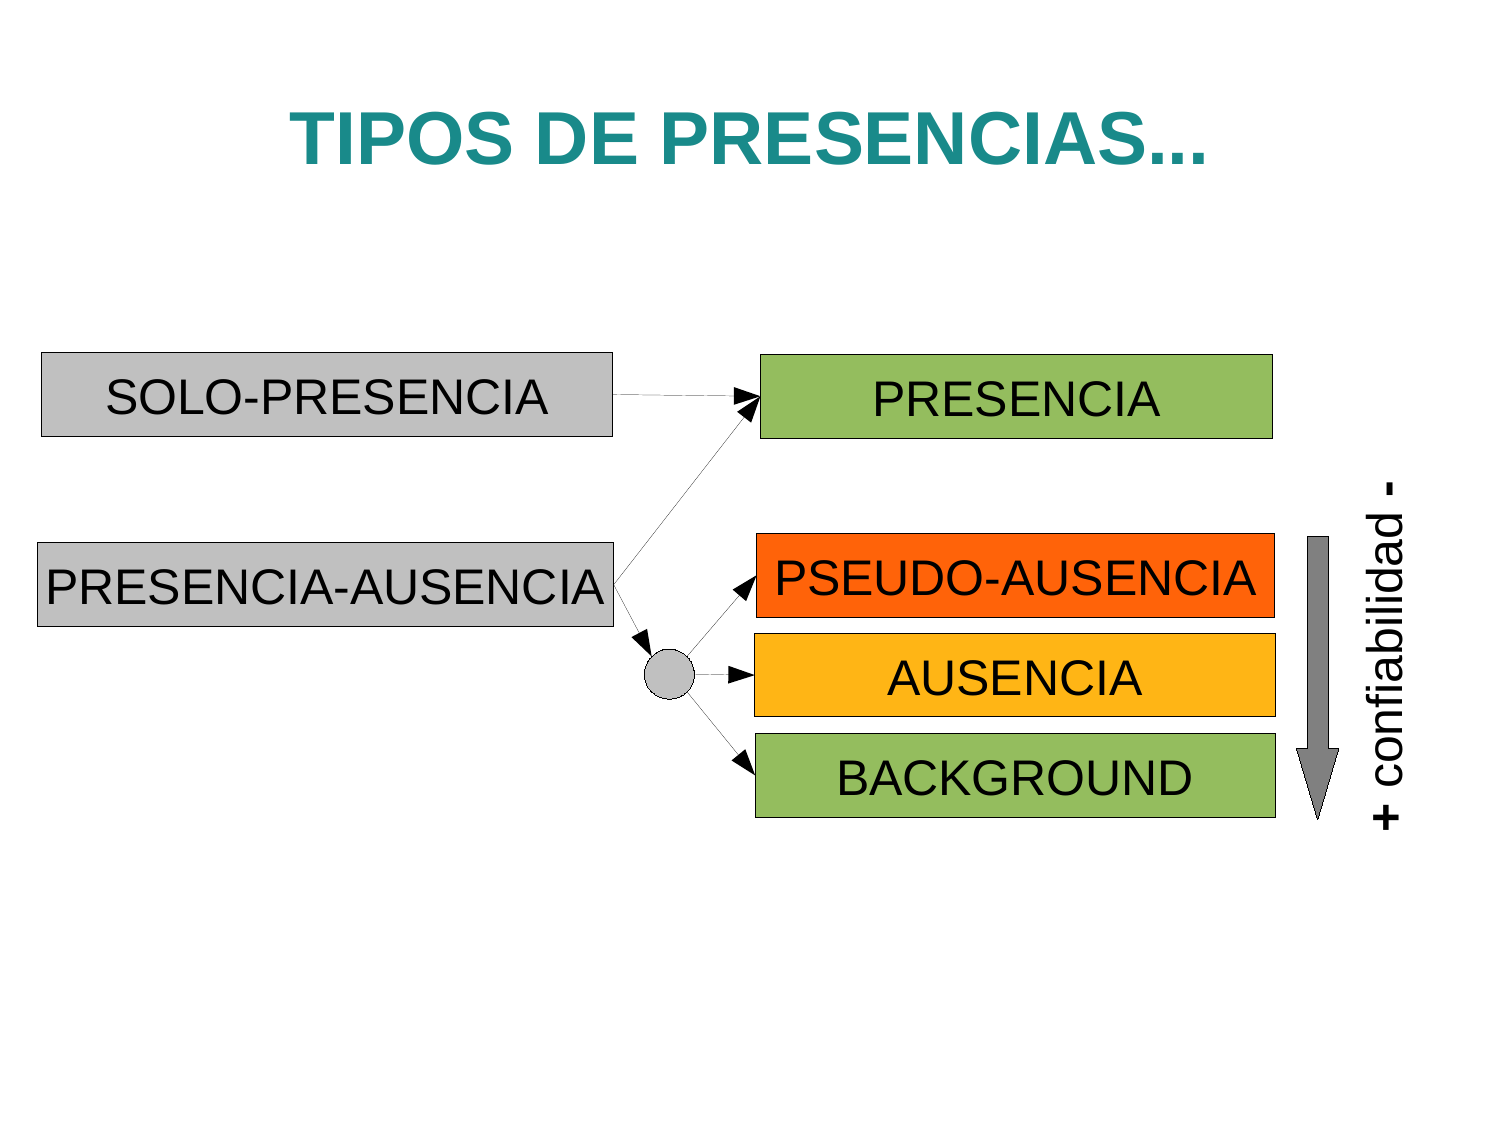

# TIPOS DE PRESENCIAS...
SOLO-PRESENCIA
PRESENCIA
PSEUDO-AUSENCIA
PRESENCIA-AUSENCIA
+ confiabilidad -
AUSENCIA
BACKGROUND